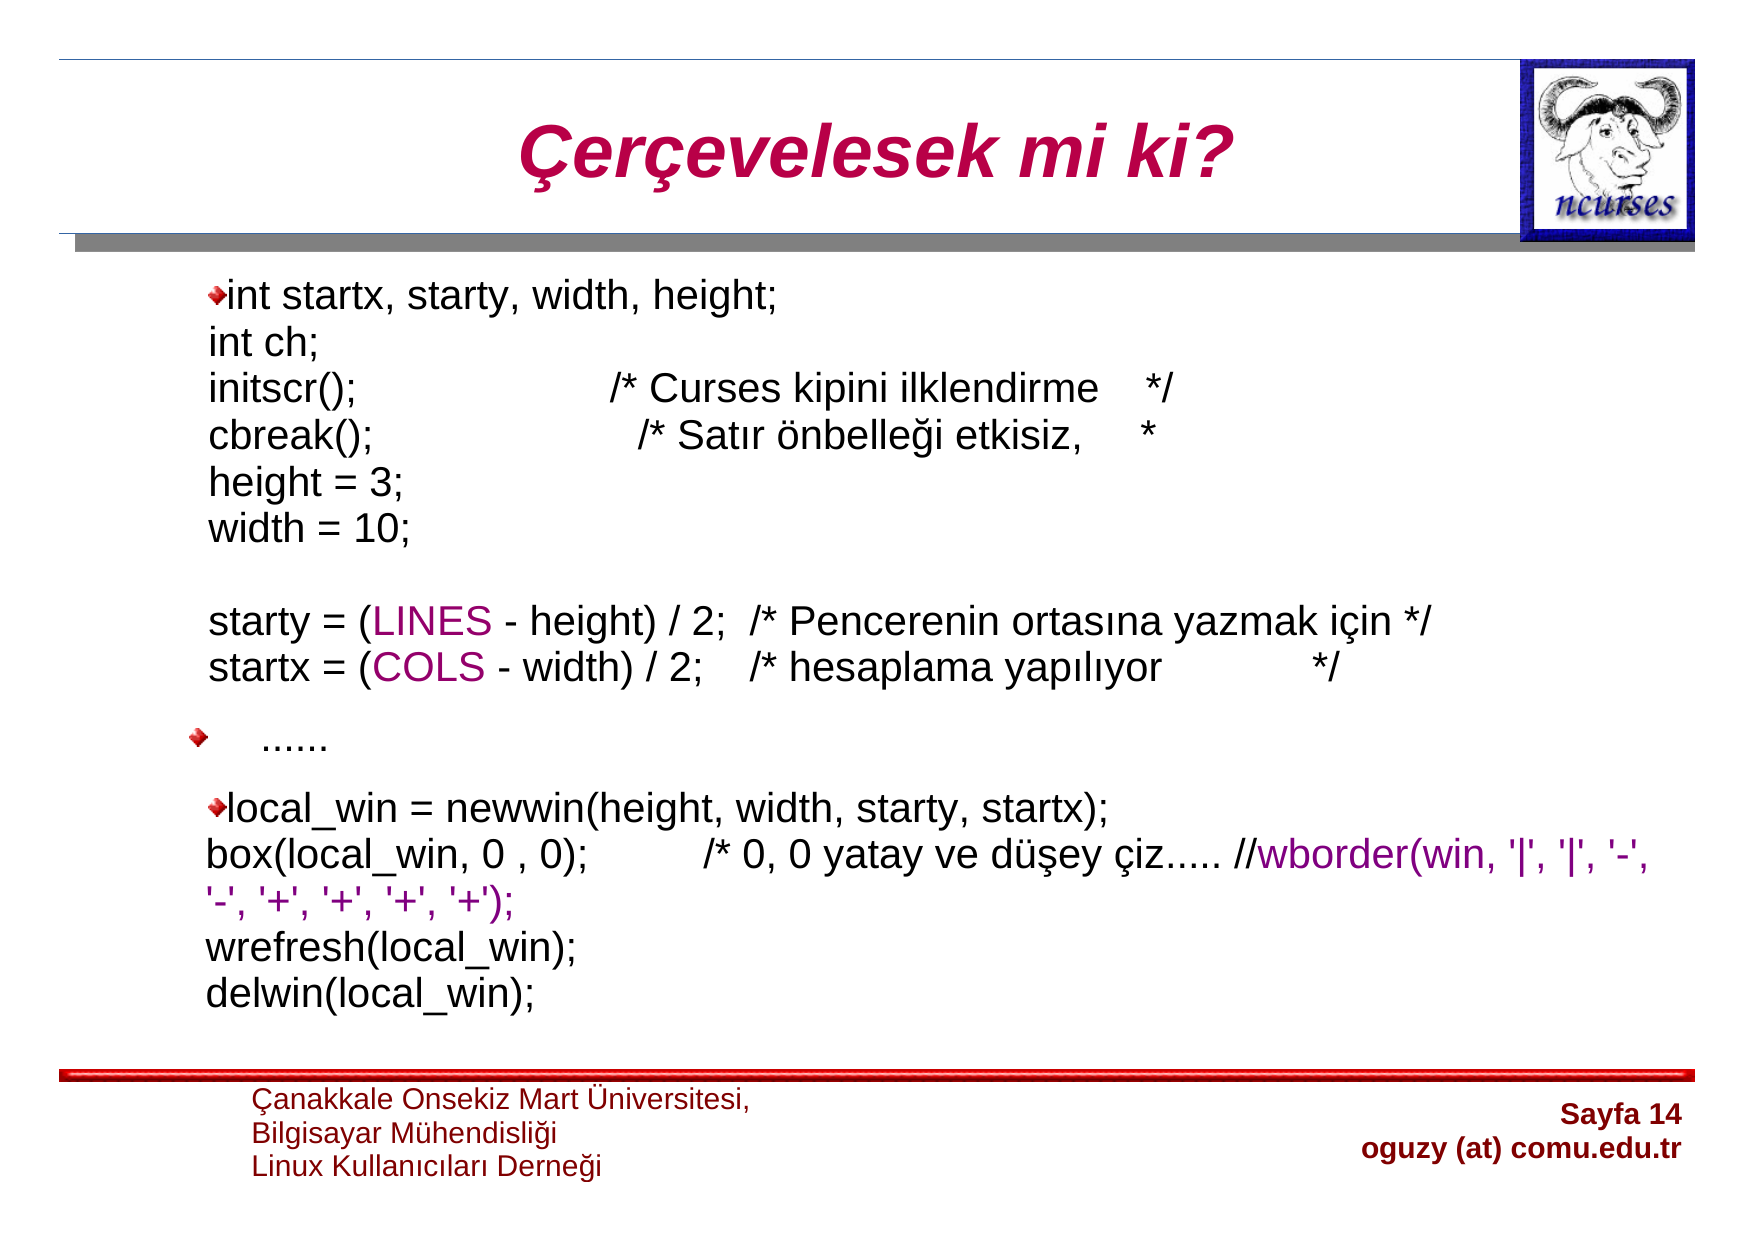

# Çerçevelesek mi ki?
int startx, starty, width, height;
int ch;
initscr(); /* Curses kipini ilklendirme */
cbreak(); /* Satır önbelleği etkisiz, *
height = 3;
width = 10;
starty = (LINES - height) / 2; /* Pencerenin ortasına yazmak için */
startx = (COLS - width) / 2; /* hesaplama yapılıyor */
......
local_win = newwin(height, width, starty, startx);
box(local_win, 0 , 0); /* 0, 0 yatay ve düşey çiz..... //wborder(win, '|', '|', '-', '-', '+', '+', '+', '+');
wrefresh(local_win);
delwin(local_win);